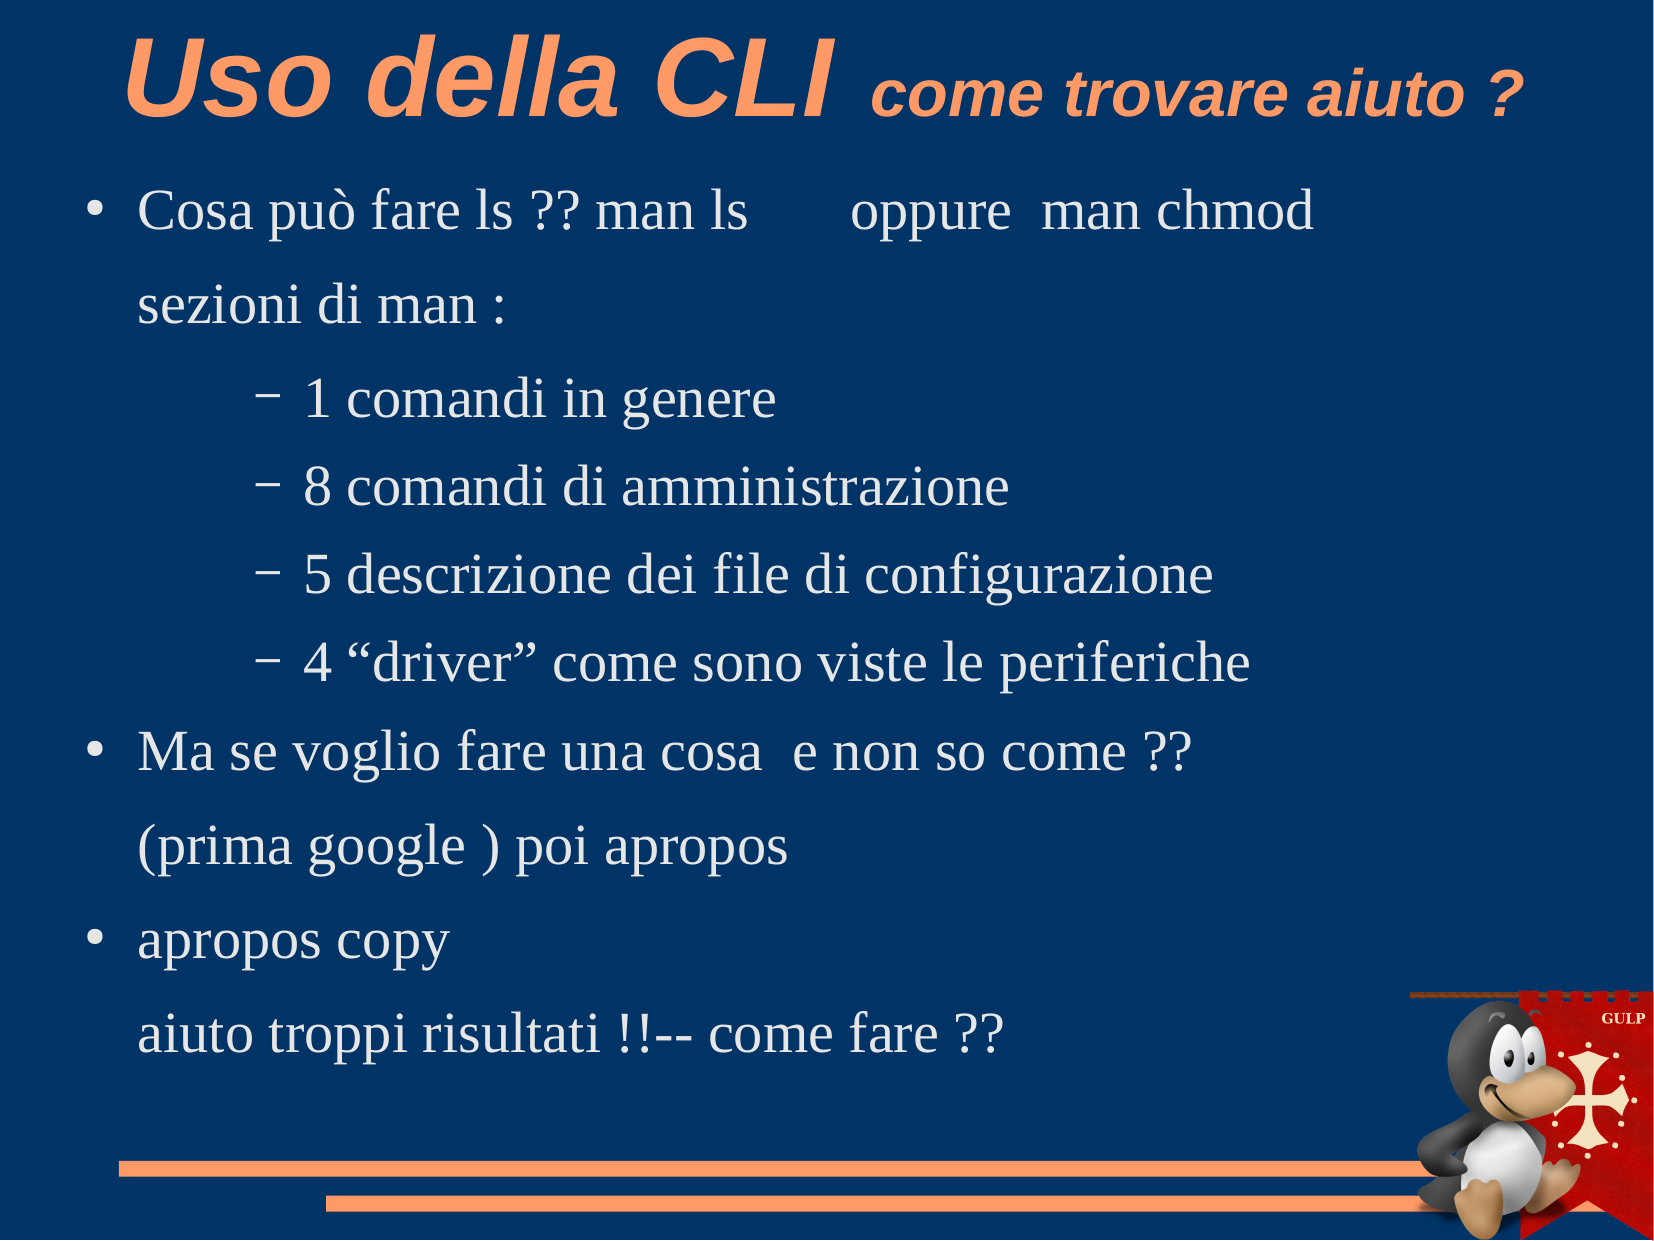

# Uso della CLI come trovare aiuto ?
Cosa può fare ls ?? man ls oppure man chmod
sezioni di man :
1 comandi in genere
8 comandi di amministrazione
5 descrizione dei file di configurazione
4 “driver” come sono viste le periferiche
Ma se voglio fare una cosa e non so come ??
(prima google ) poi apropos
apropos copy
aiuto troppi risultati !!-- come fare ??